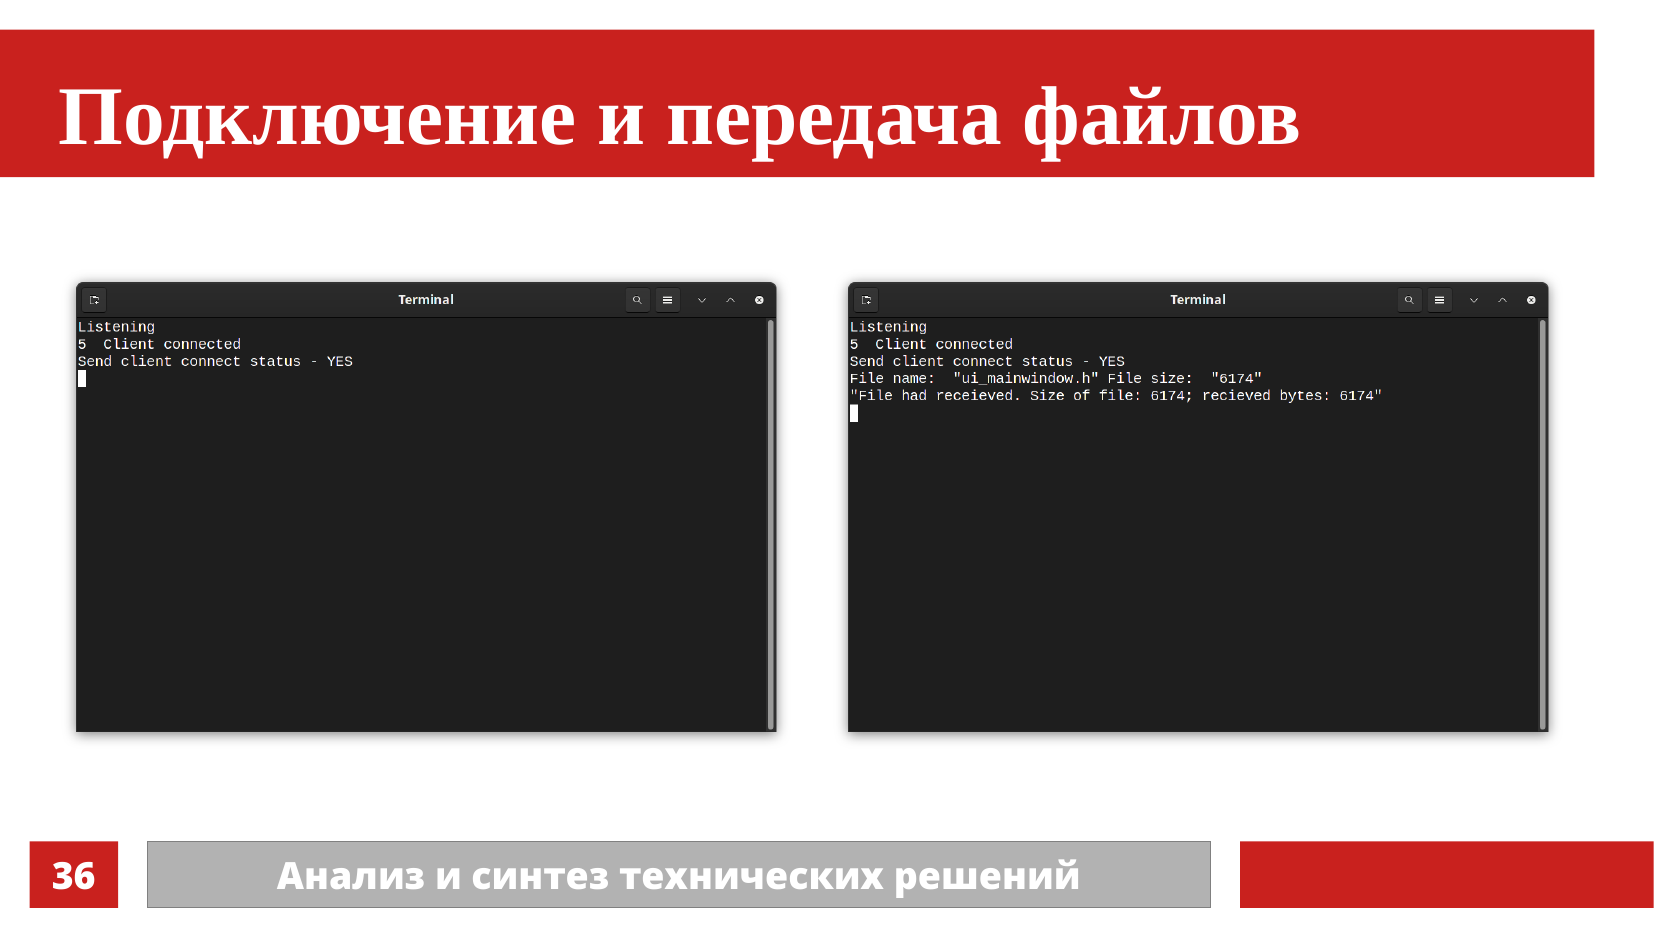

# Подключение и передача файлов
36
Анализ и синтез технических решений